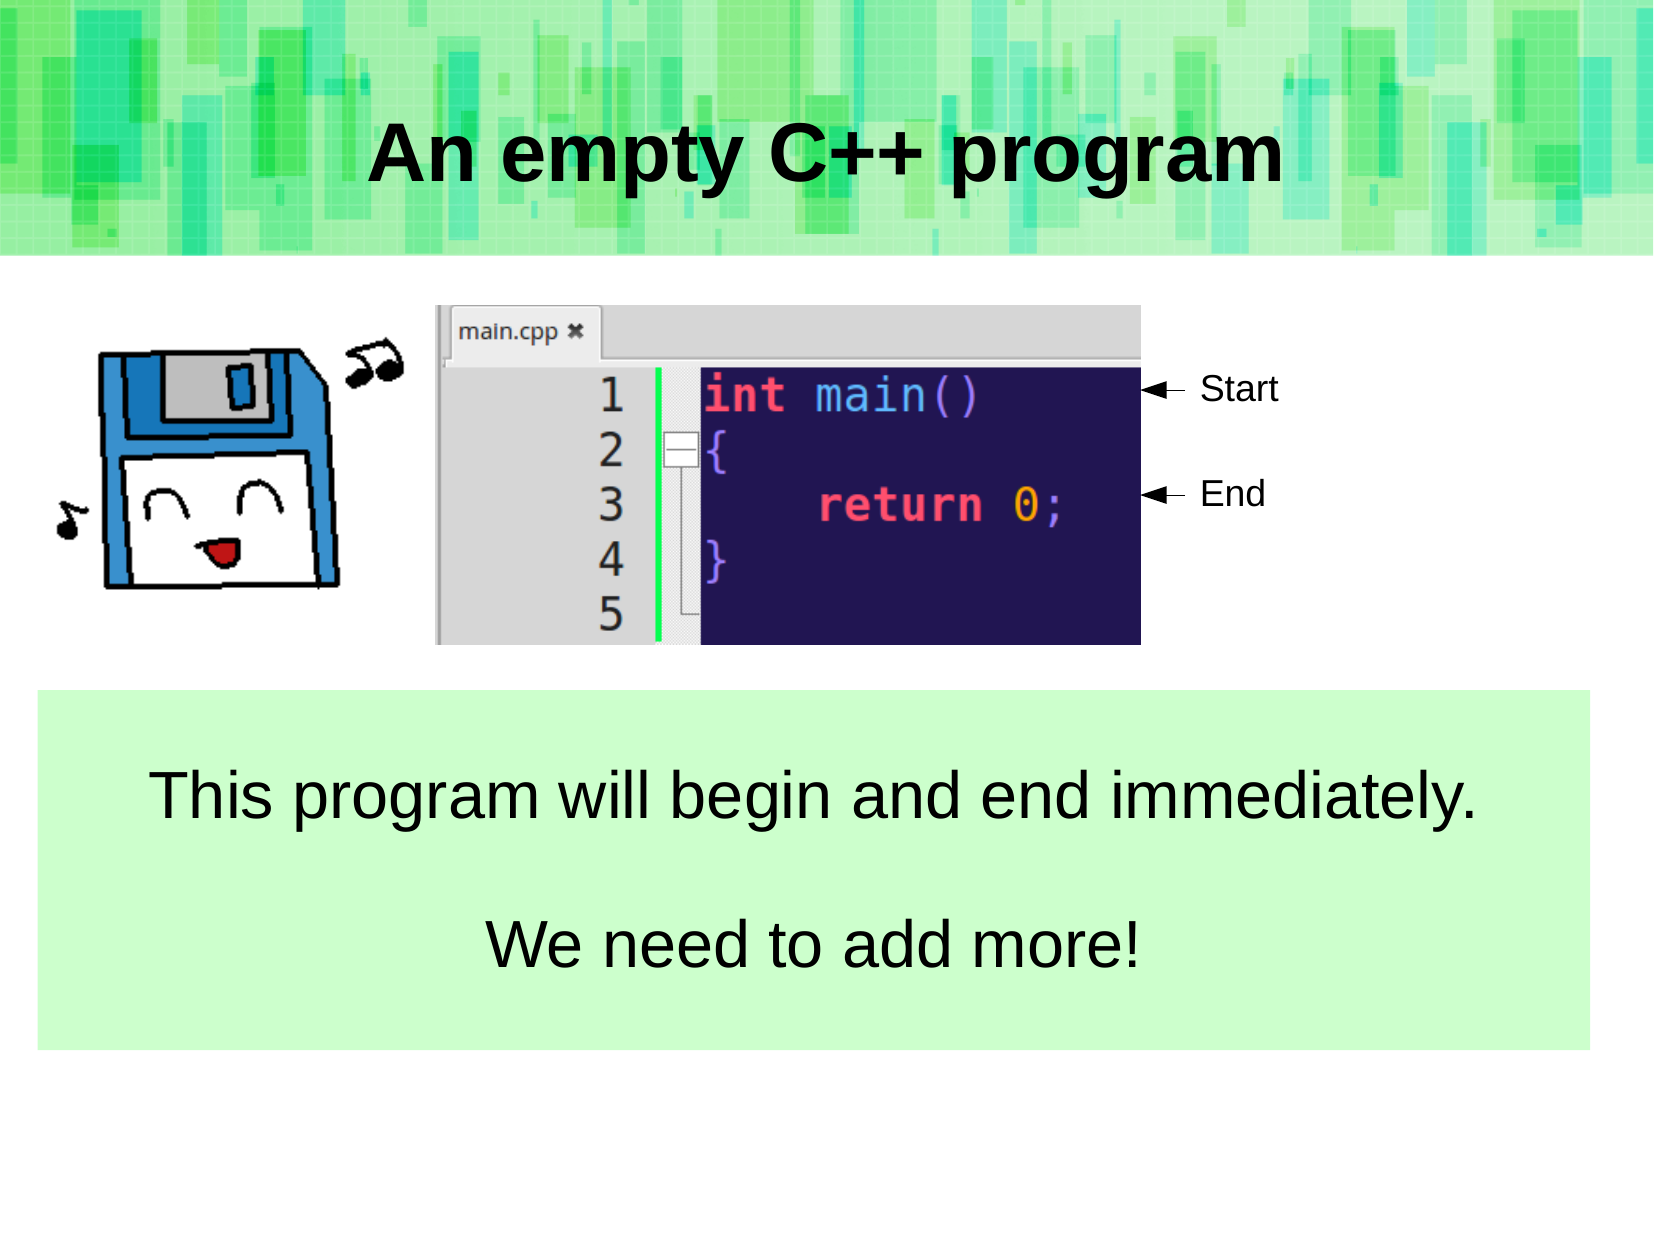

# An empty C++ program
Start
End
This program will begin and end immediately.
We need to add more!